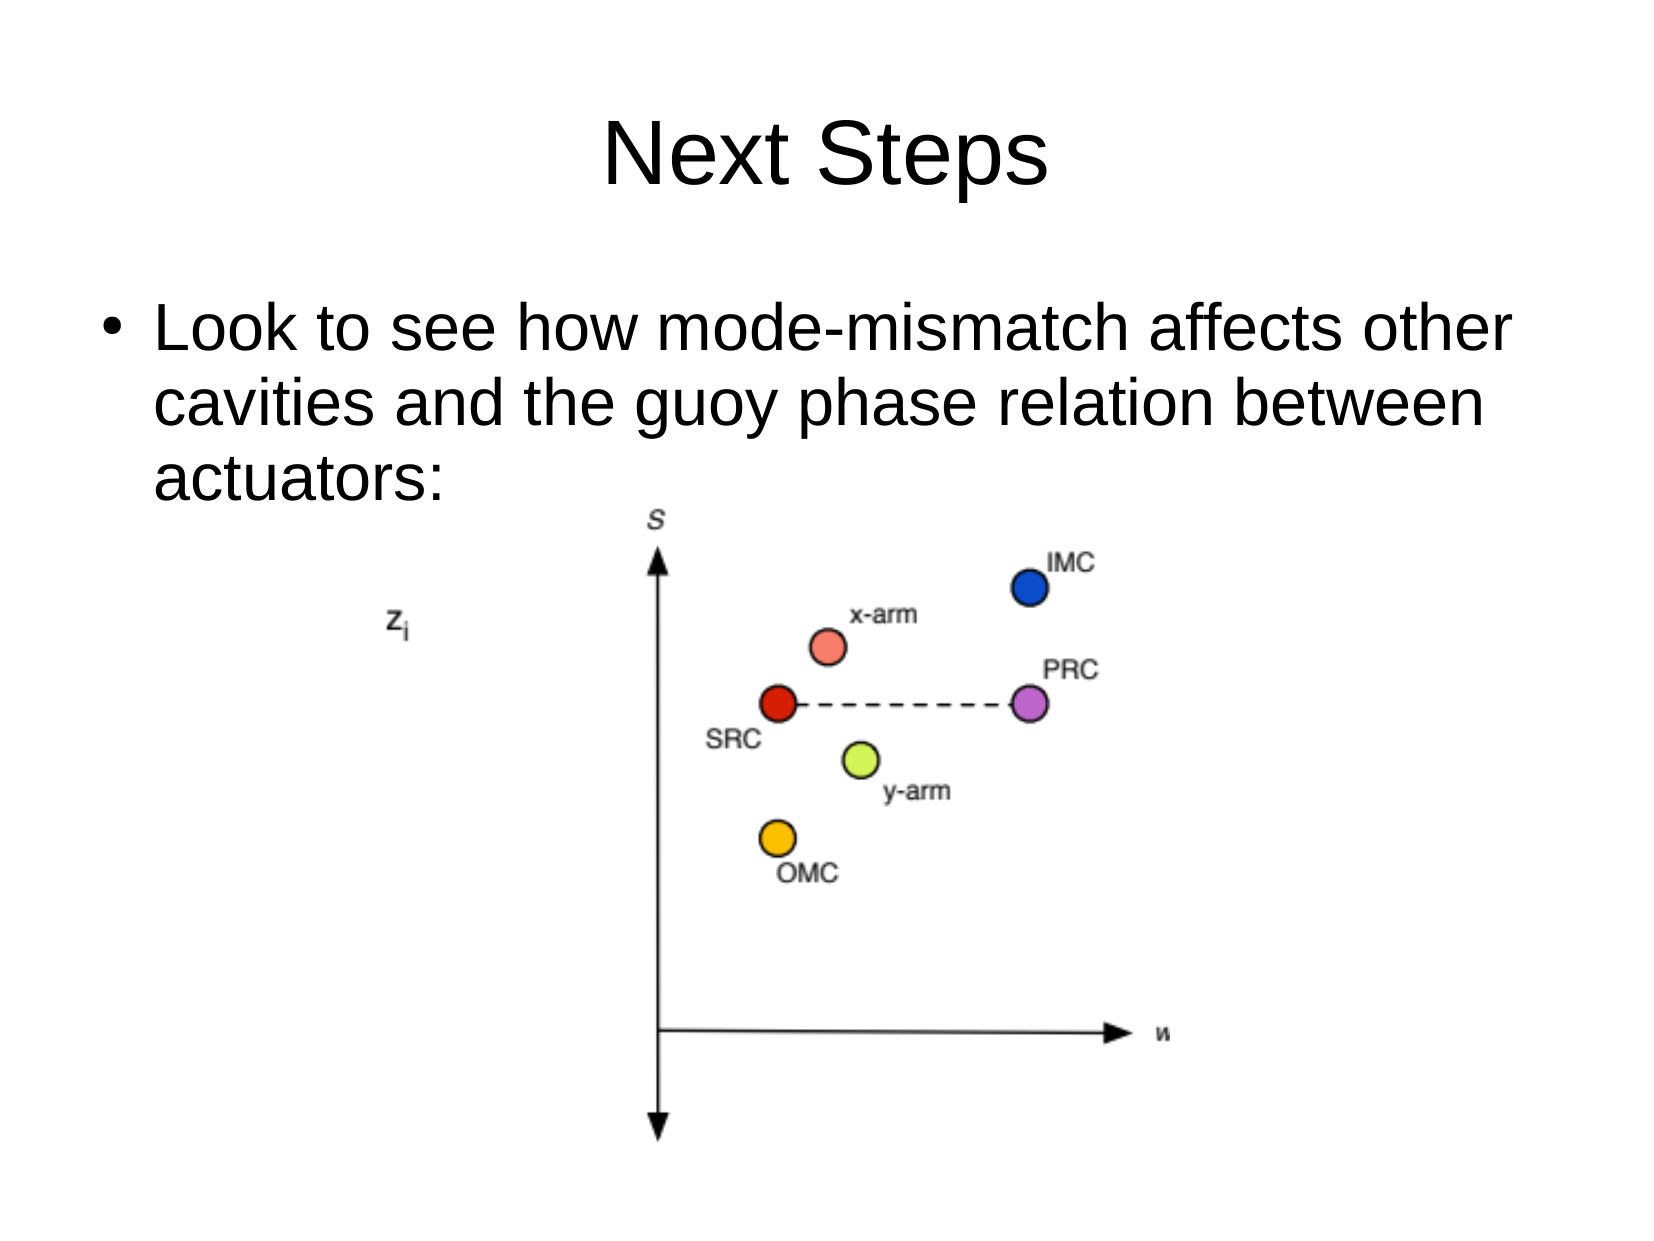

# Next Steps
Look to see how mode-mismatch affects other cavities and the guoy phase relation between actuators: